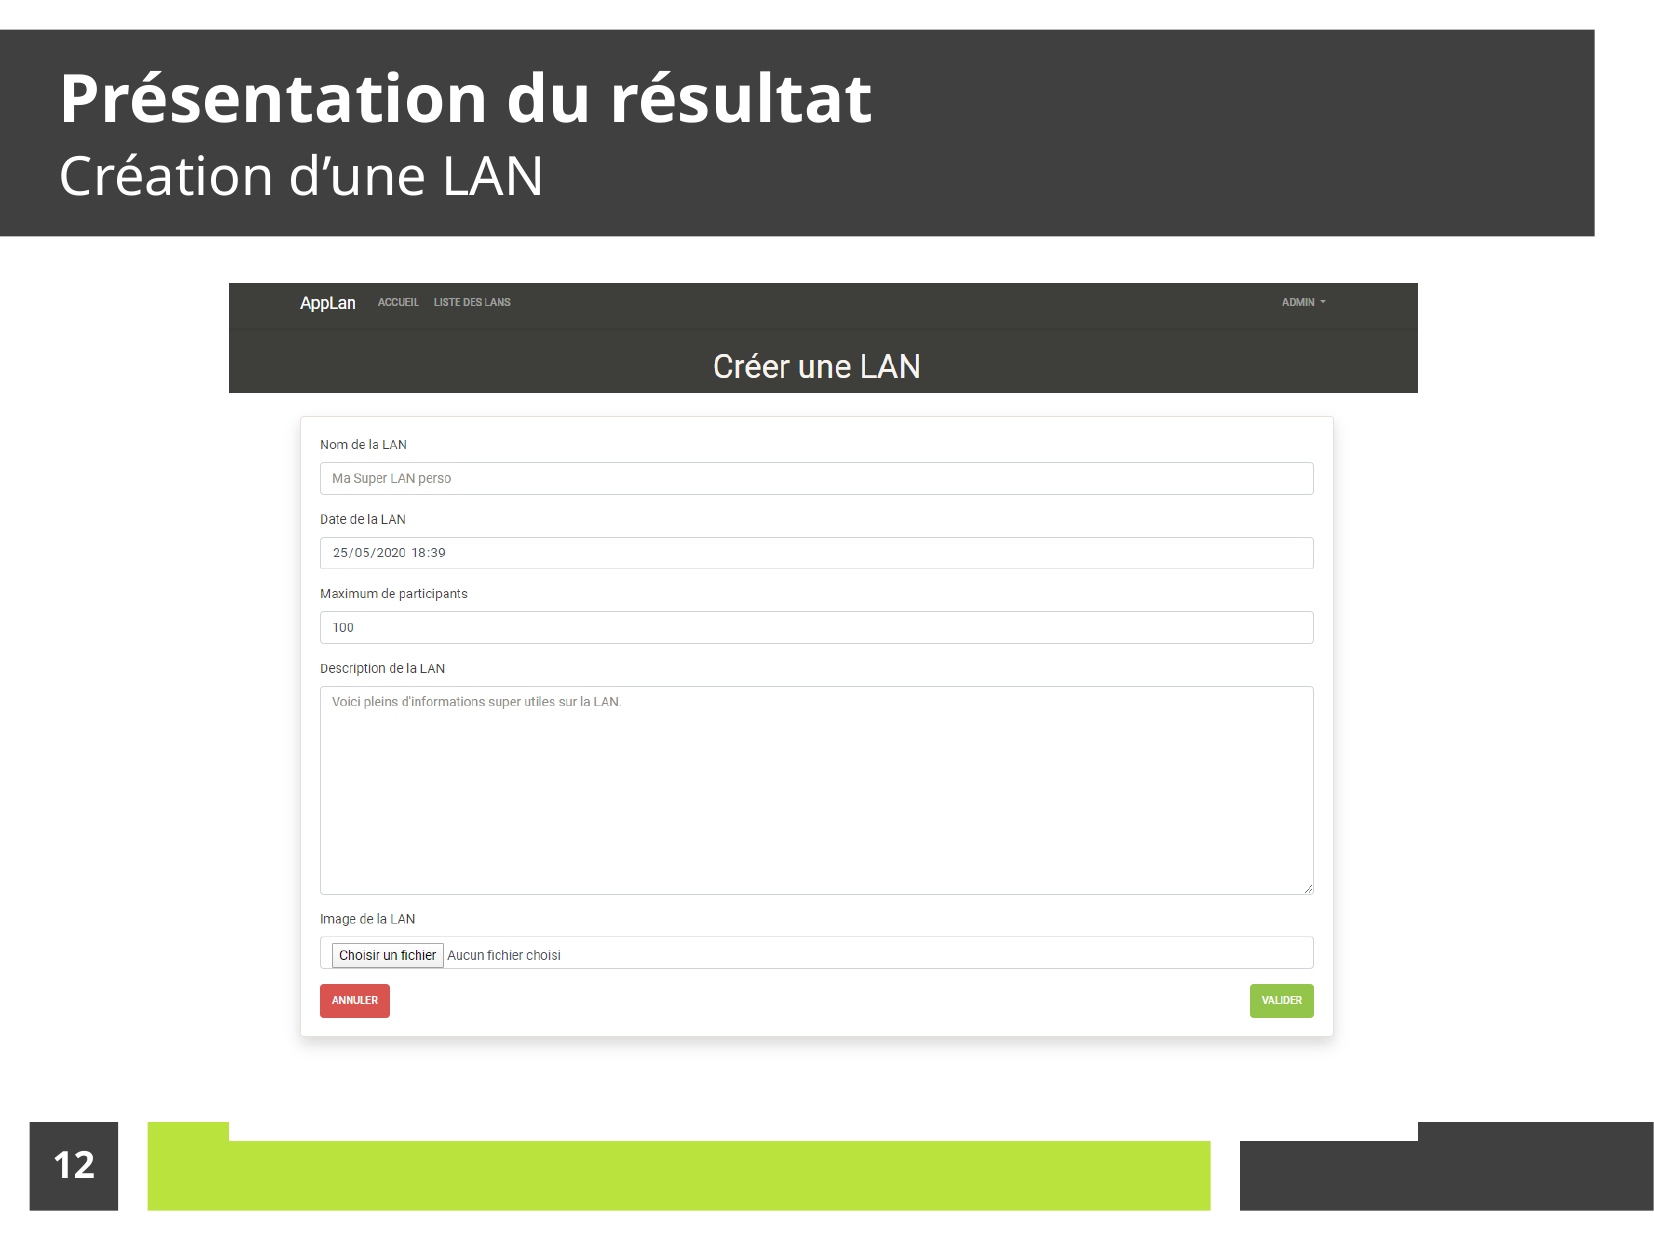

# Présentation du résultat
Création d’une LAN